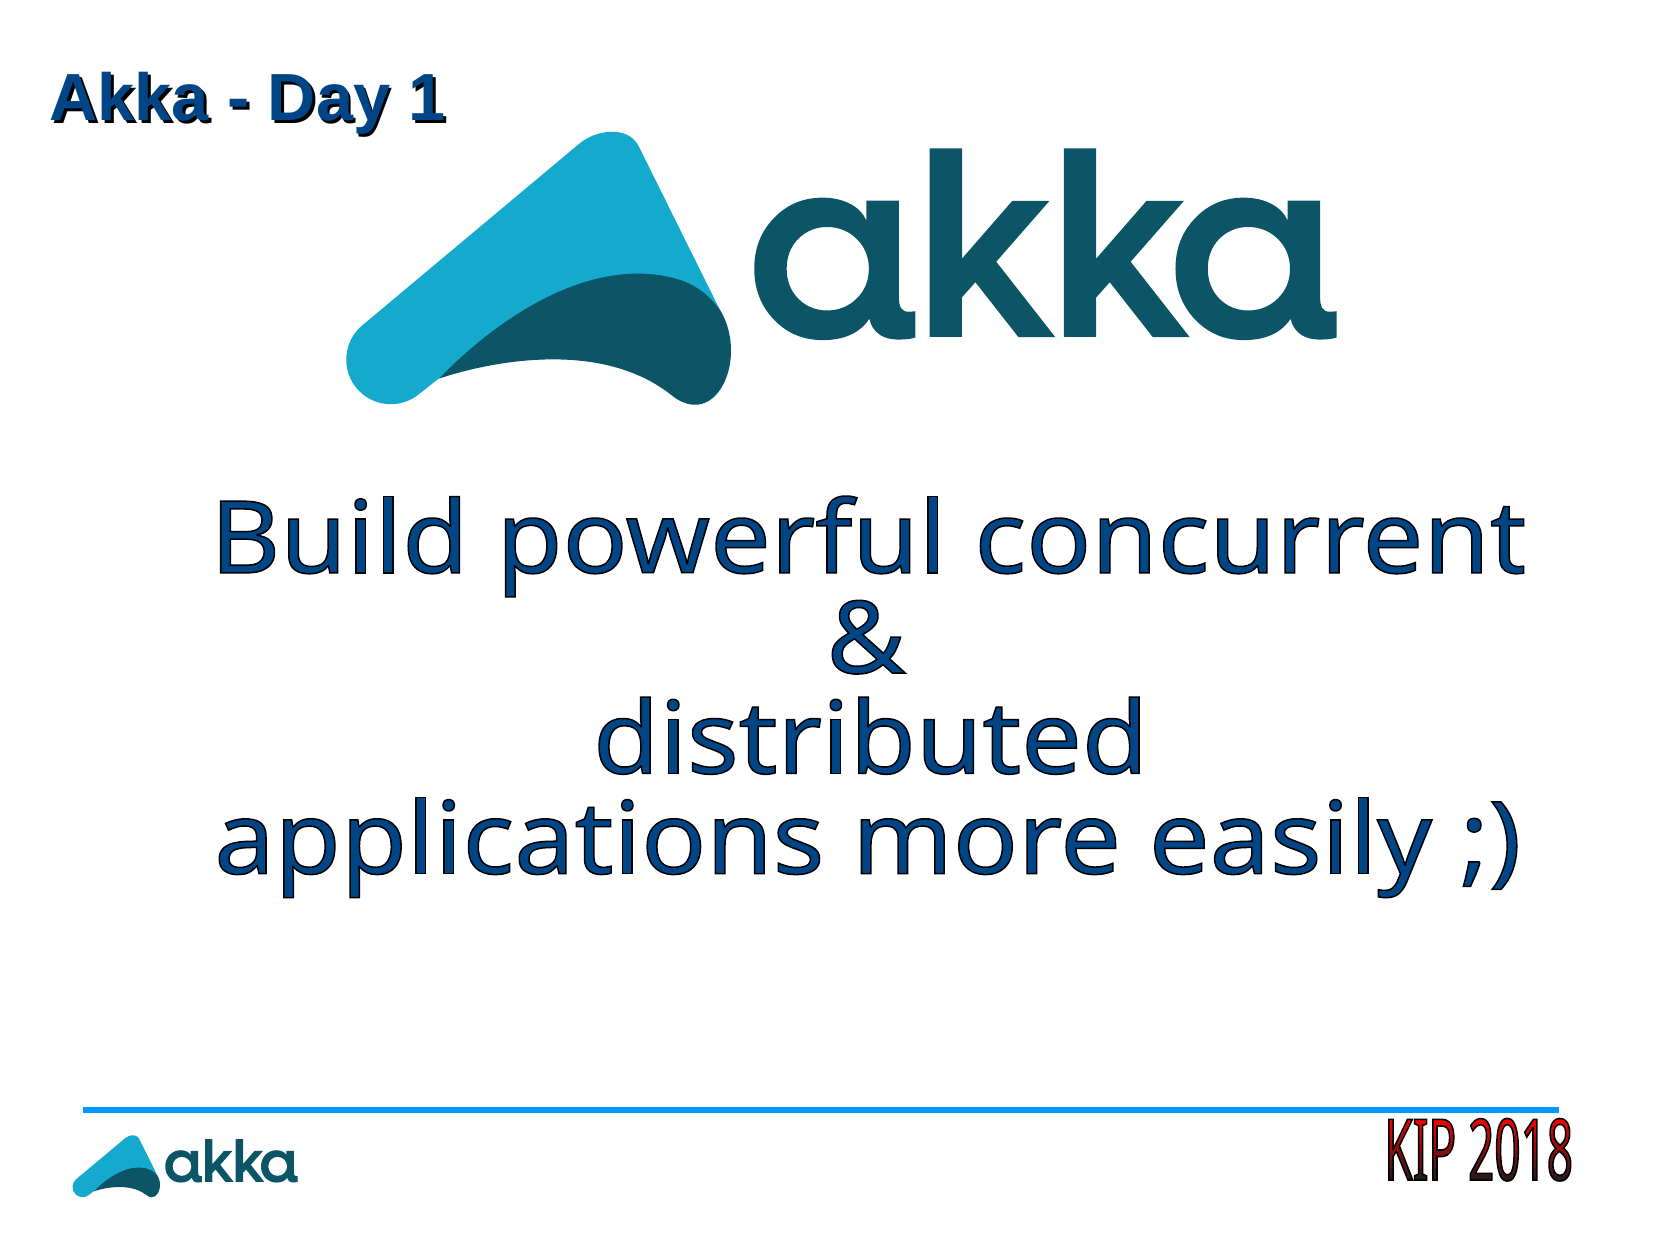

Akka - Day 1
Build powerful concurrent
&
distributed
applications more easily ;)